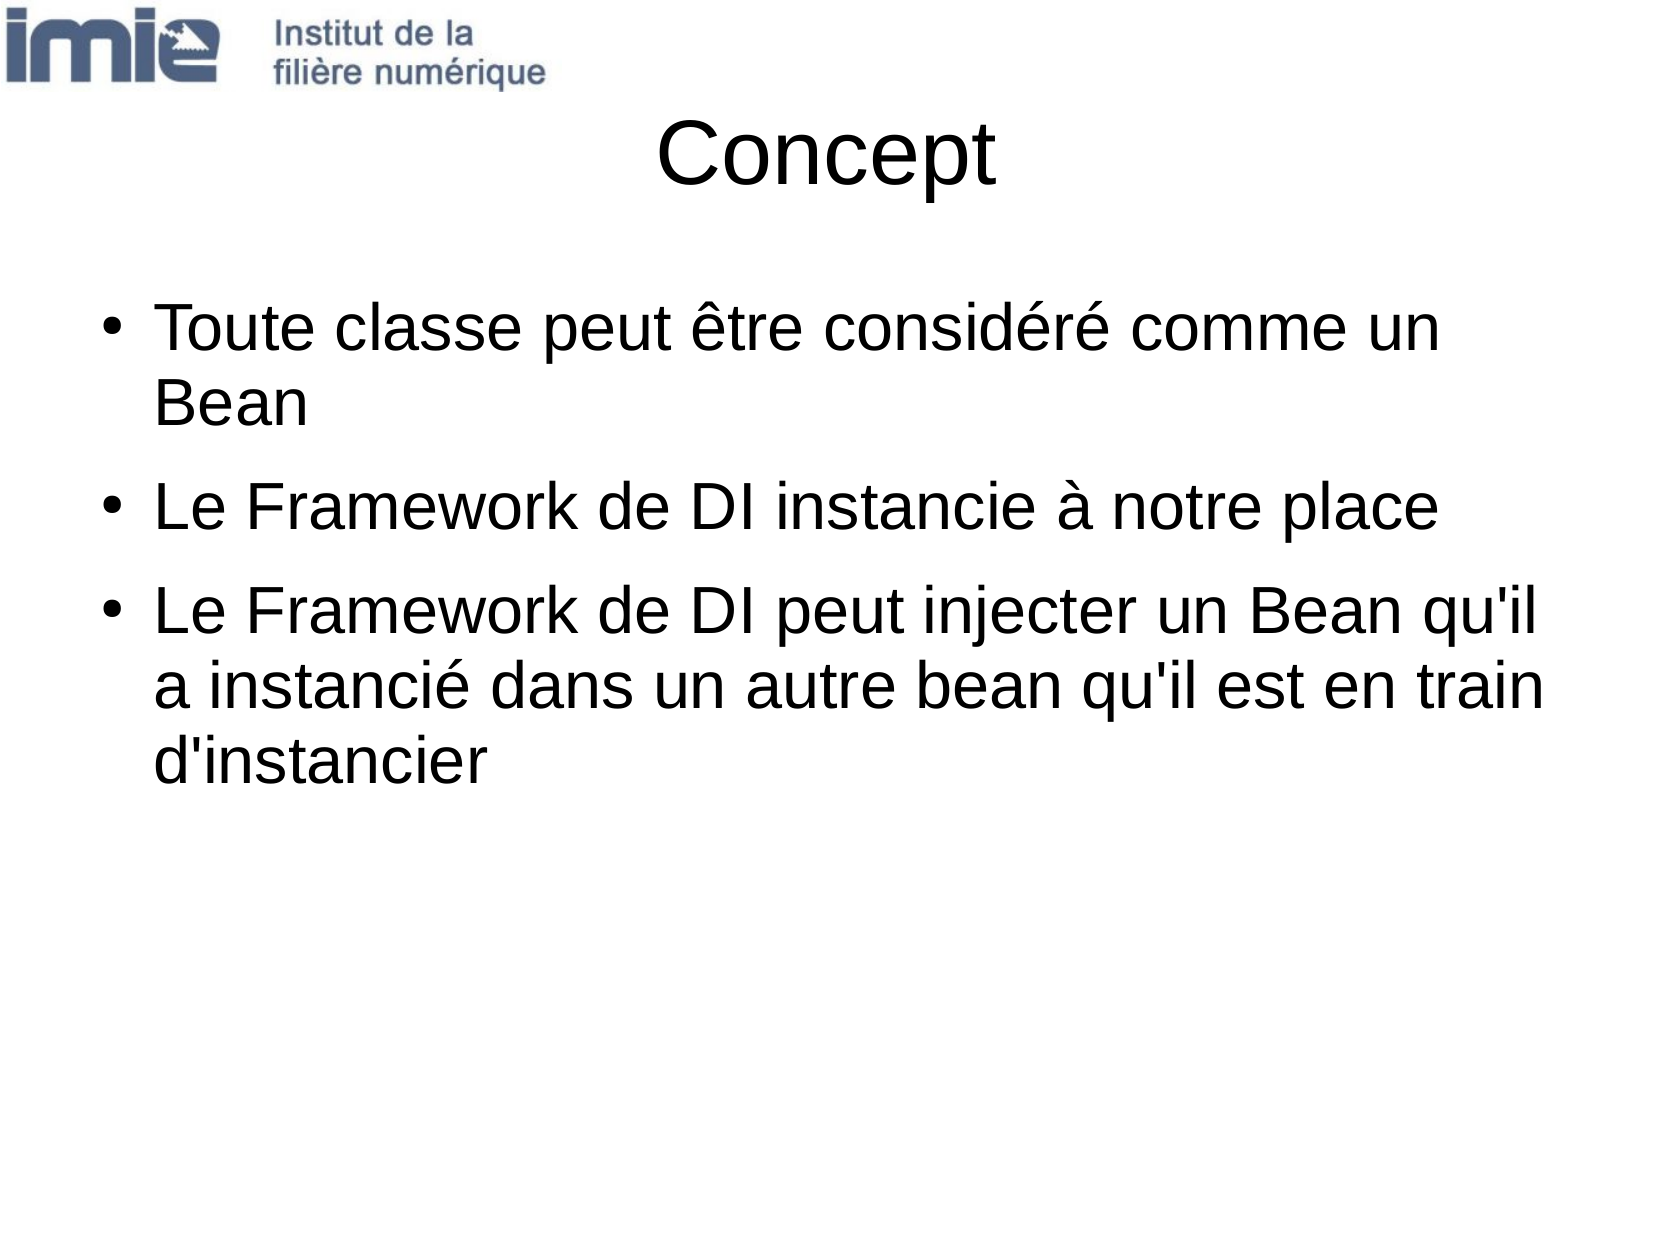

# Concept
Toute classe peut être considéré comme un Bean
Le Framework de DI instancie à notre place
Le Framework de DI peut injecter un Bean qu'il a instancié dans un autre bean qu'il est en train d'instancier